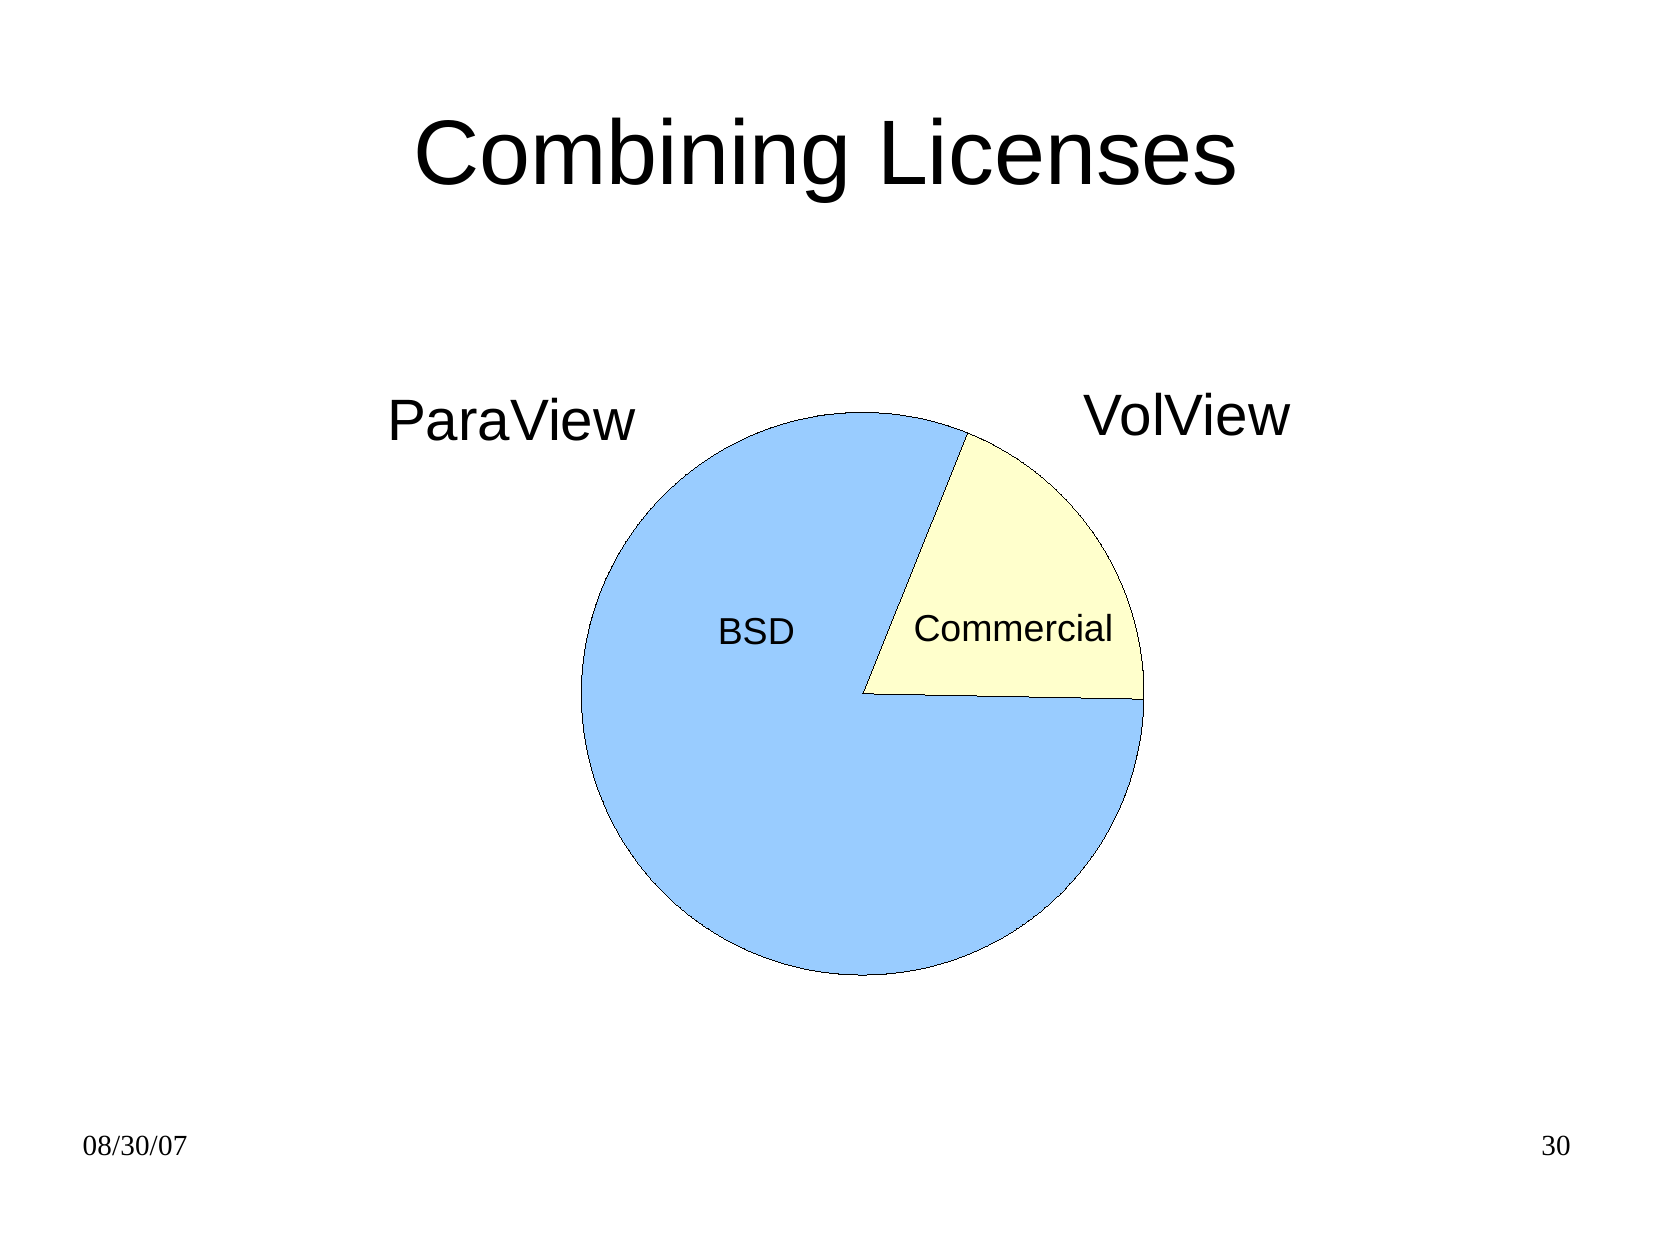

# Combining Licenses
VolView
ParaView
Commercial
BSD
08/30/07
30